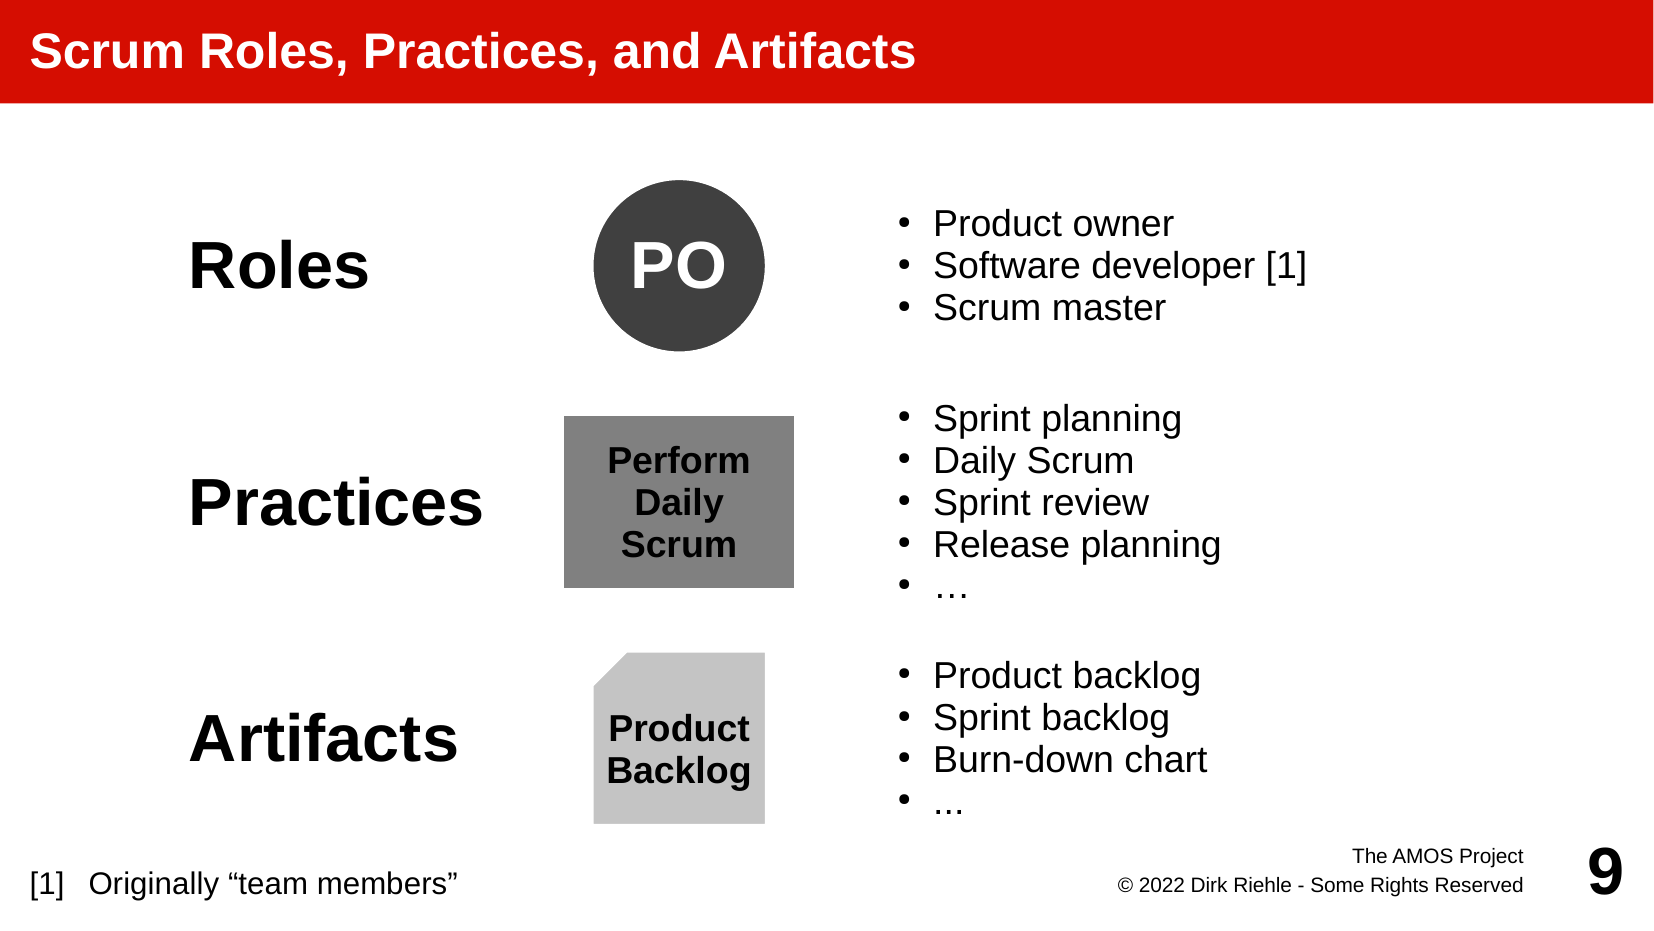

# Scrum Roles, Practices, and Artifacts
Roles
Product owner
Software developer [1]
Scrum master
PO
Sprint planning
Daily Scrum
Sprint review
Release planning
…
Practices
Perform
Daily
Scrum
Product backlog
Sprint backlog
Burn-down chart
...
Artifacts
Product
Backlog
[1]	Originally “team members”
The AMOS Project
9
© 2022 Dirk Riehle - Some Rights Reserved